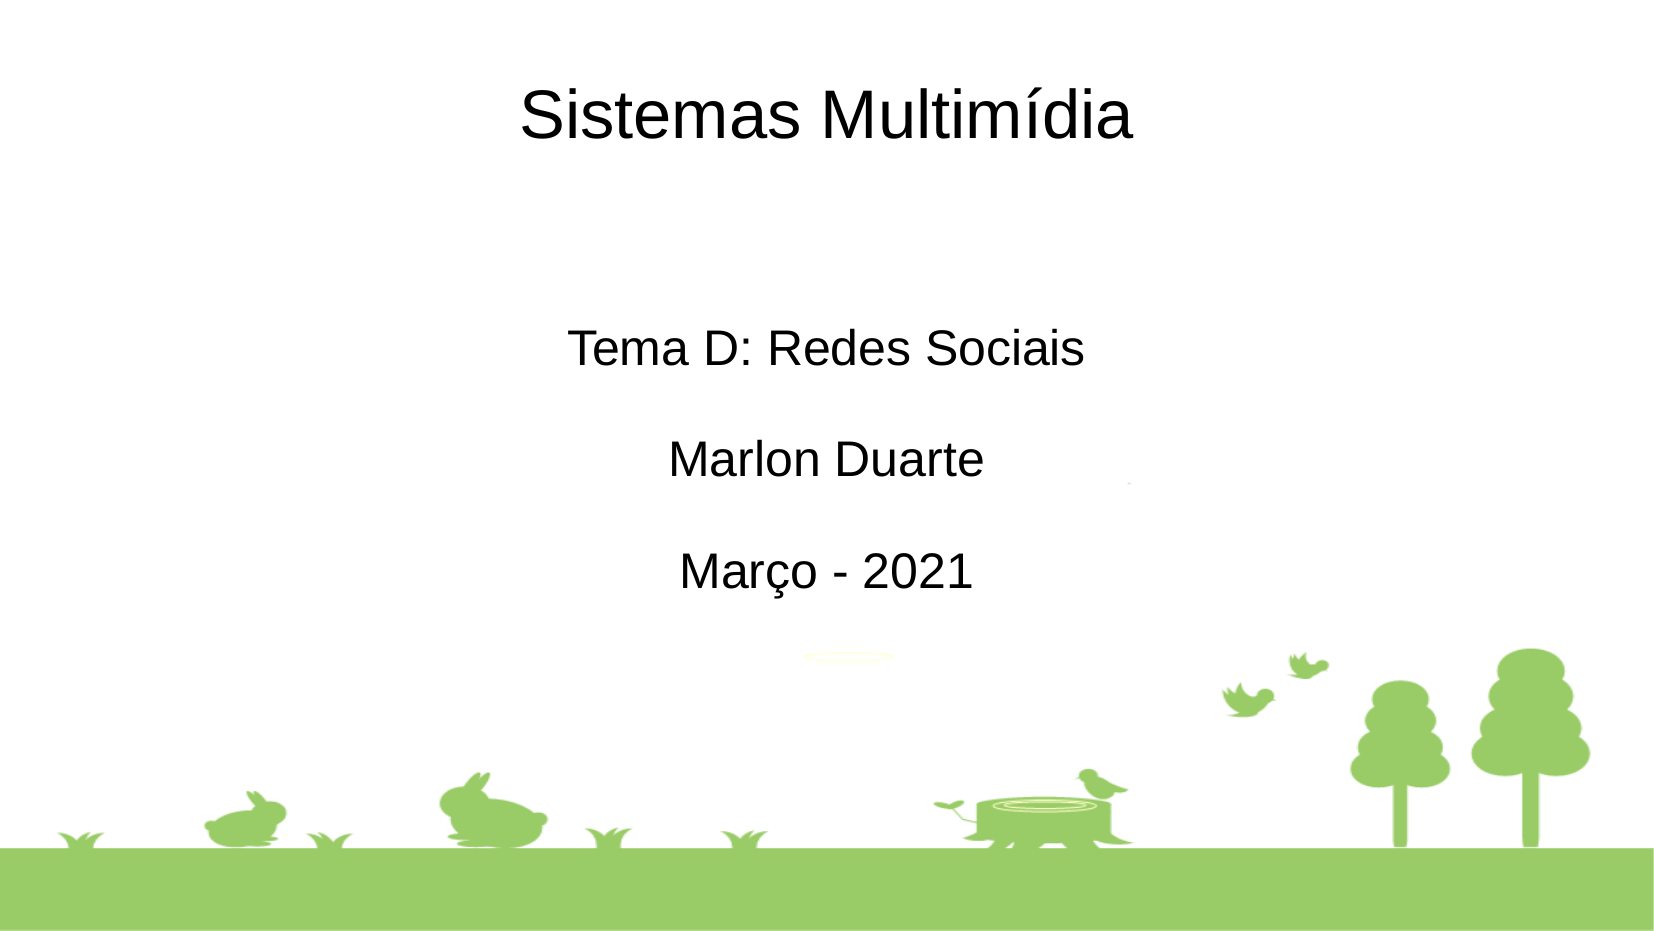

# Sistemas Multimídia
Tema D: Redes Sociais
Marlon Duarte
Março - 2021